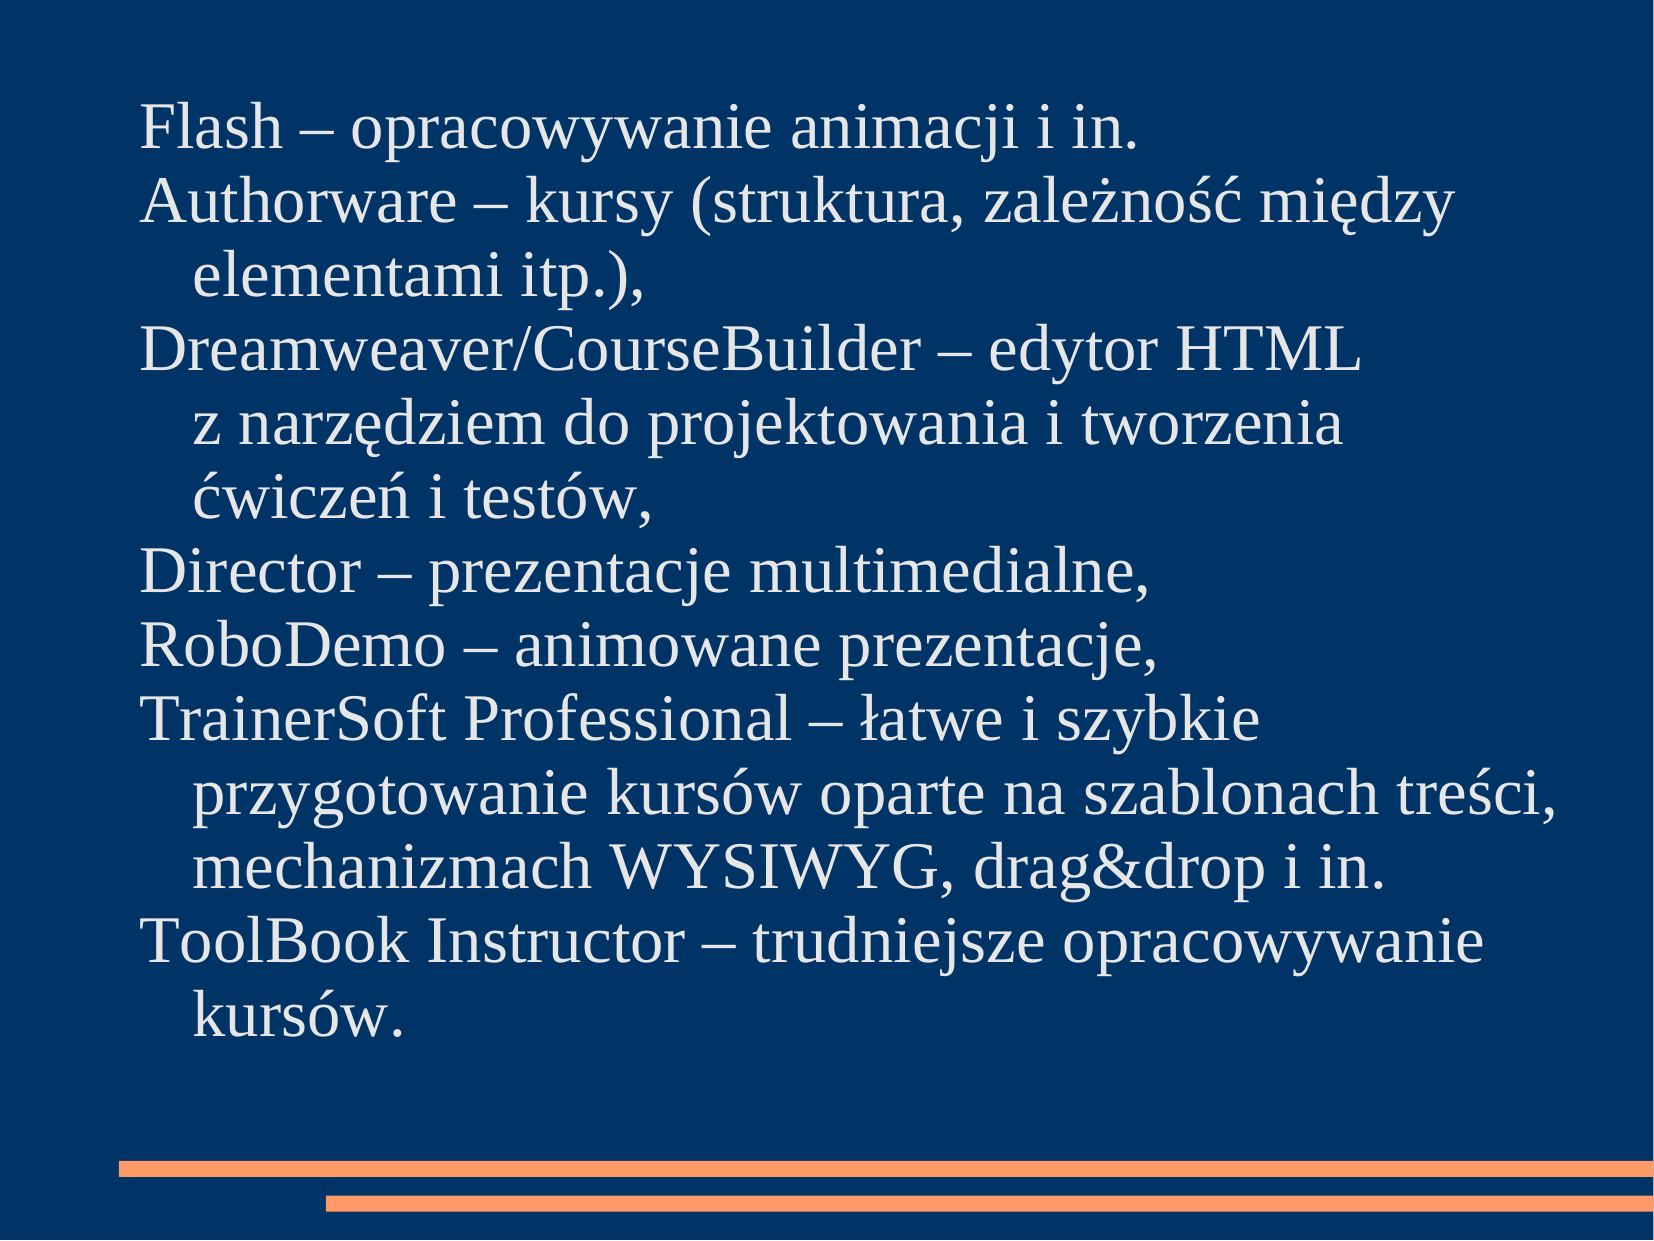

#
Flash – opracowywanie animacji i in.
Authorware – kursy (struktura, zależność między elementami itp.),
Dreamweaver/CourseBuilder – edytor HTML
z narzędziem do projektowania i tworzenia ćwiczeń i testów,
Director – prezentacje multimedialne,
RoboDemo – animowane prezentacje,
TrainerSoft Professional – łatwe i szybkie przygotowanie kursów oparte na szablonach treści, mechanizmach WYSIWYG, drag&drop i in.
ToolBook Instructor – trudniejsze opracowywanie kursów.